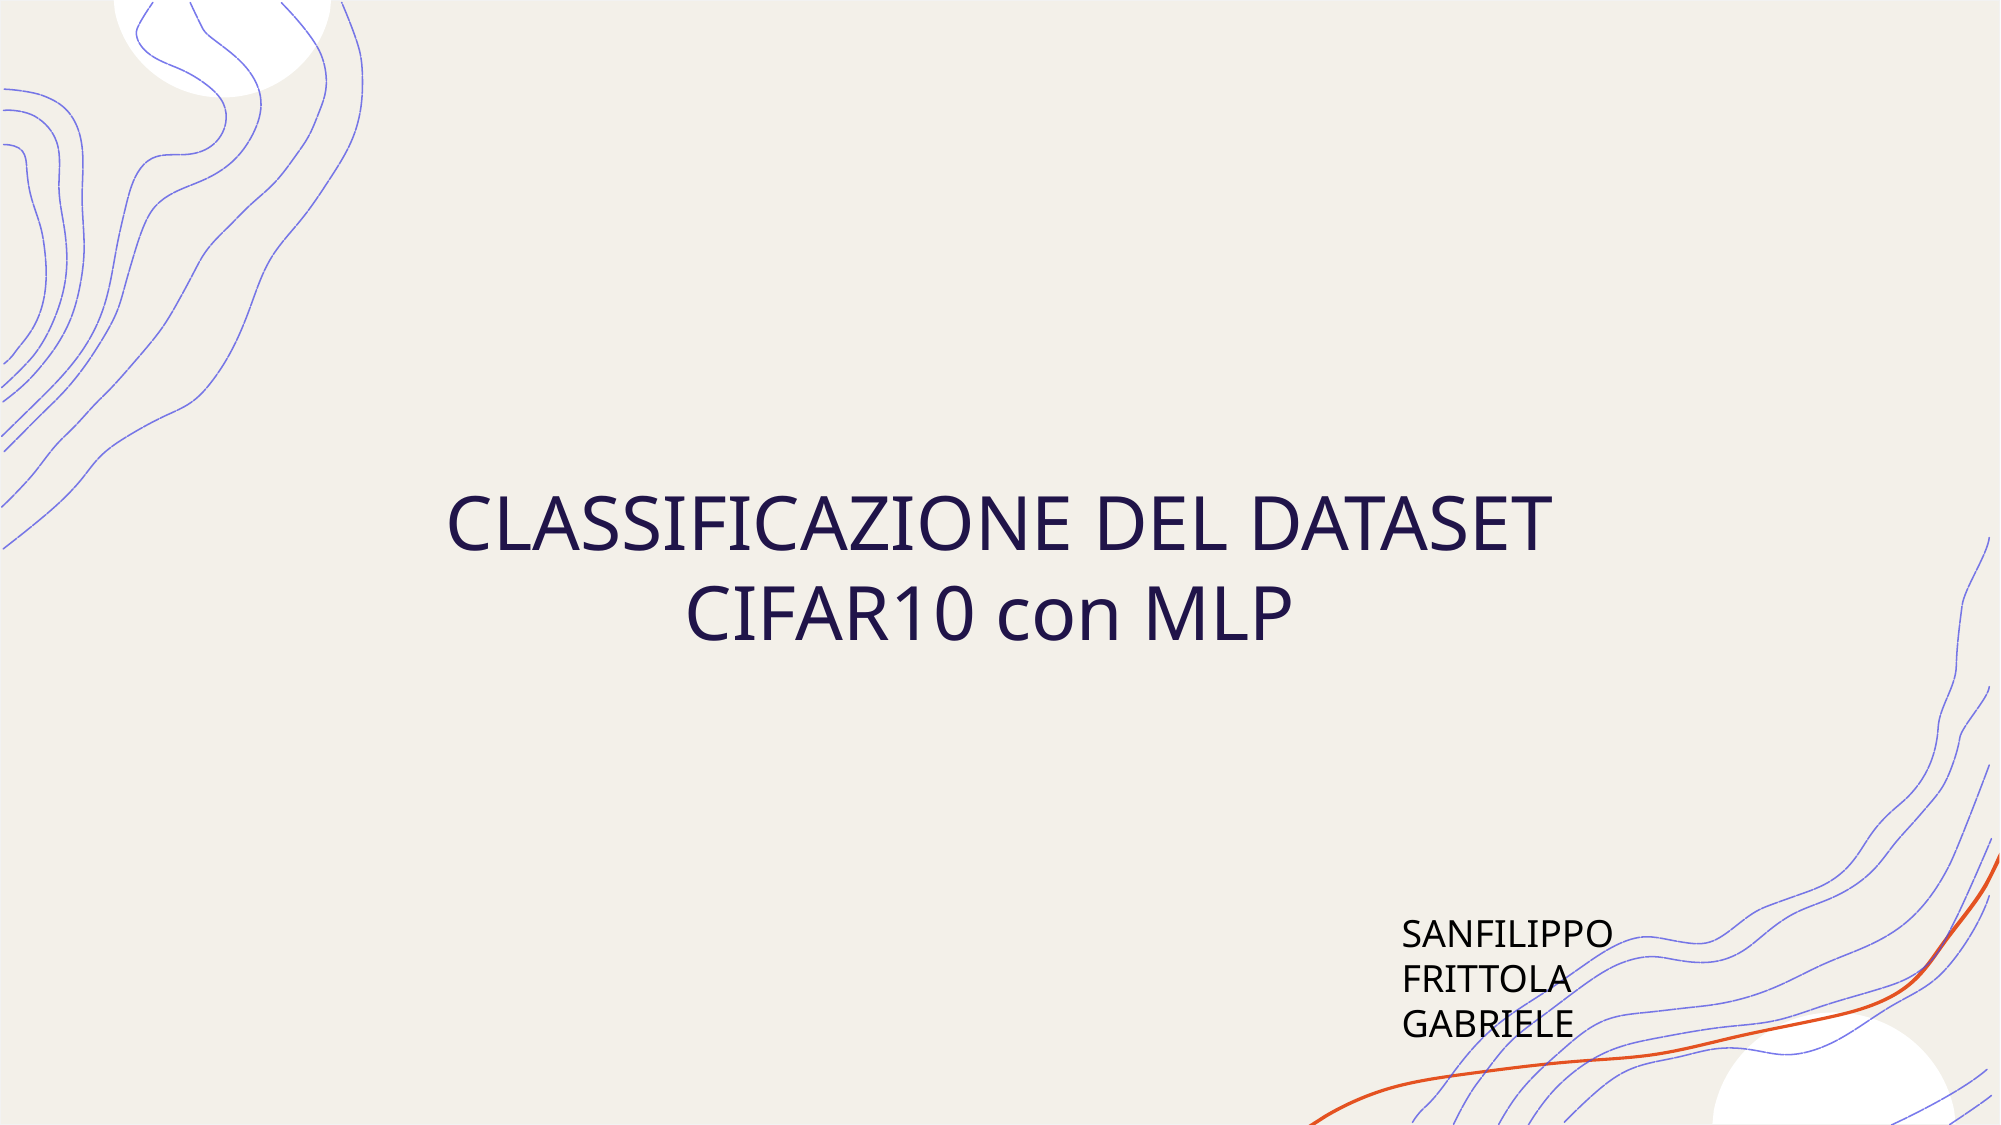

# CLASSIFICAZIONE DEL DATASET CIFAR10 con MLP
SANFILIPPO FRITTOLA GABRIELE